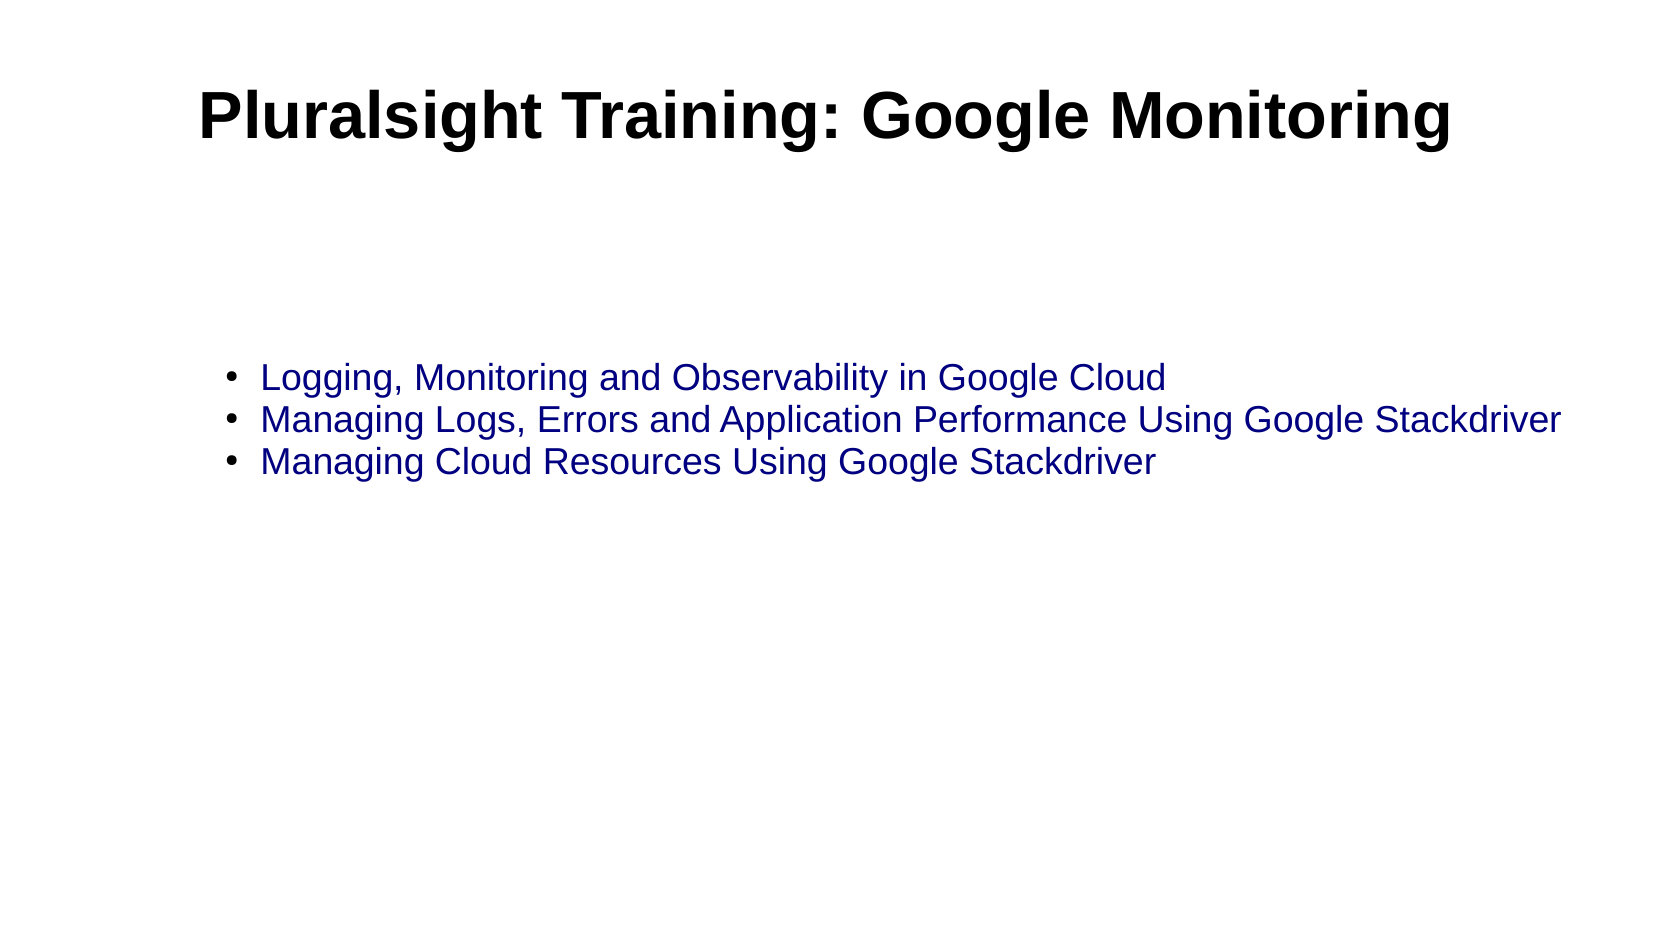

# Pluralsight Training: Google Monitoring
Logging, Monitoring and Observability in Google Cloud
Managing Logs, Errors and Application Performance Using Google Stackdriver
Managing Cloud Resources Using Google Stackdriver